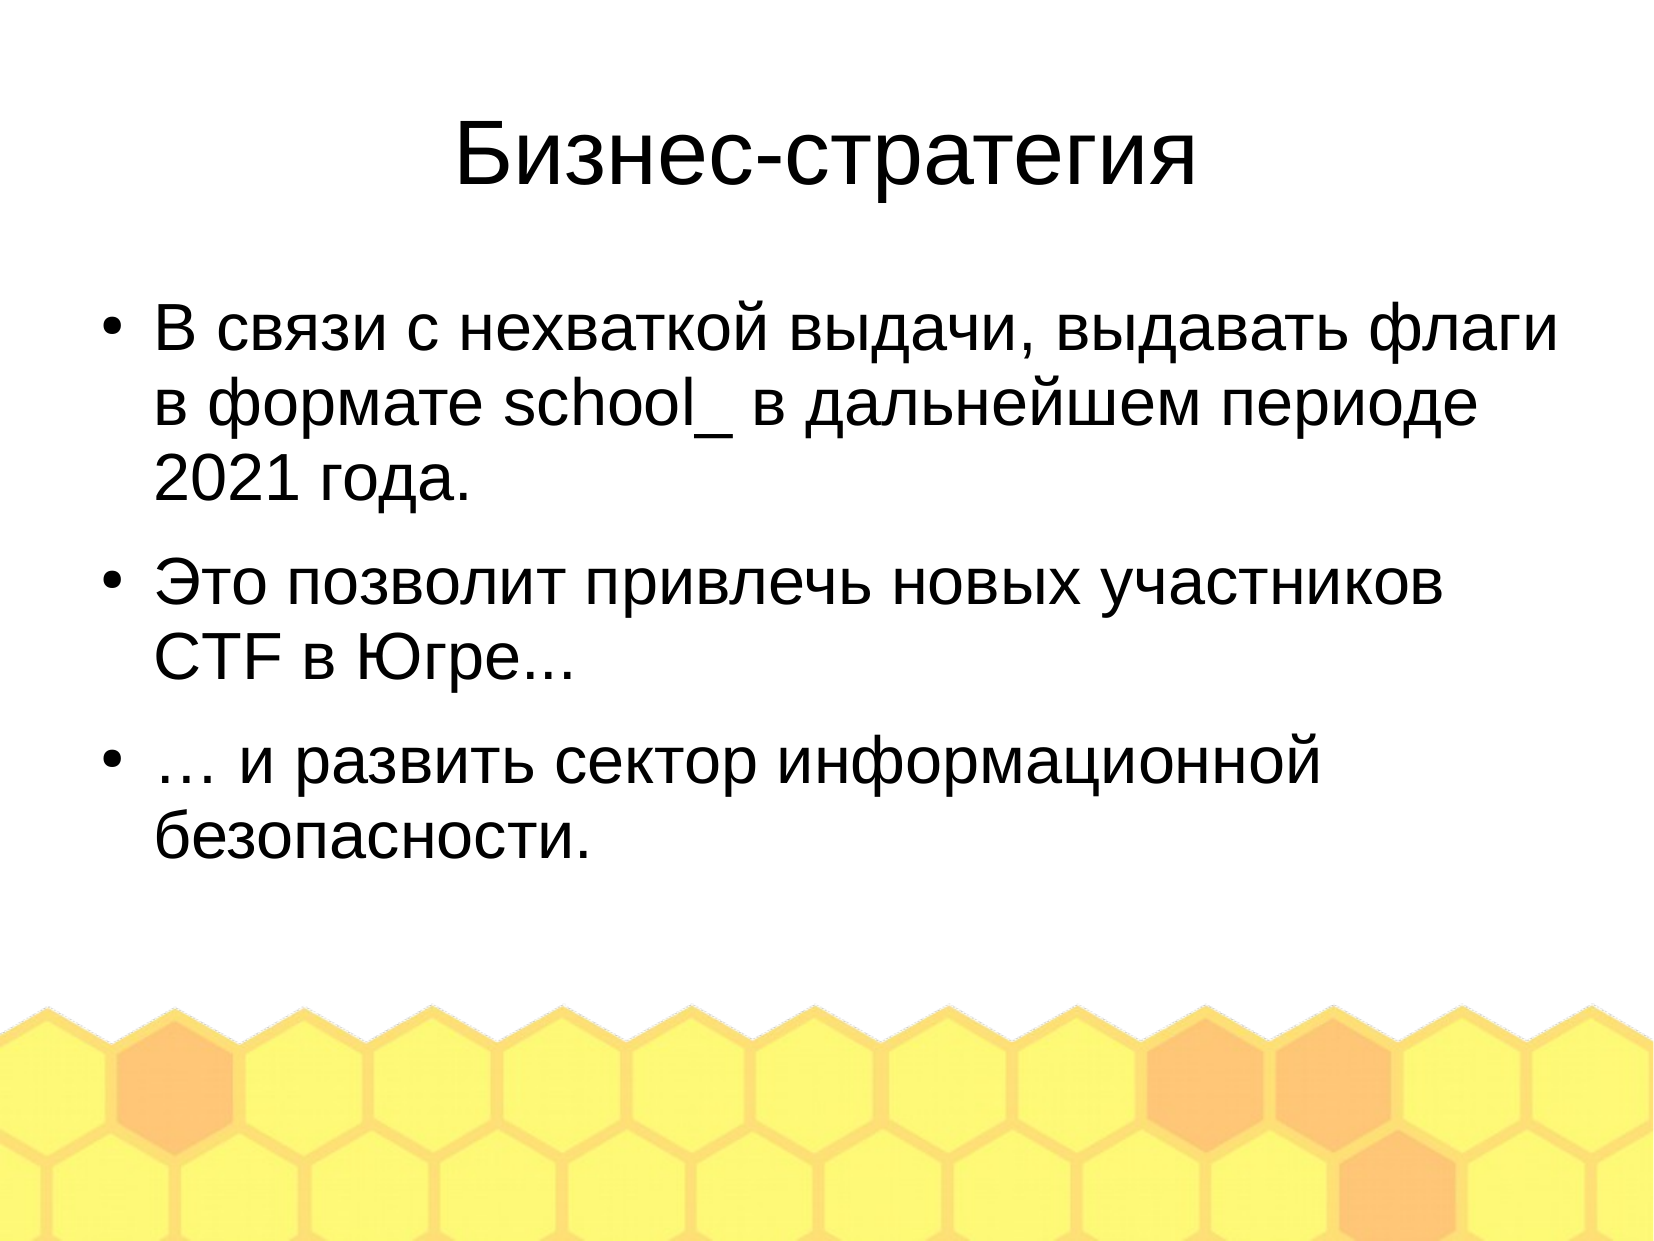

# Бизнес-стратегия
В связи с нехваткой выдачи, выдавать флаги в формате school_ в дальнейшем периоде 2021 года.
Это позволит привлечь новых участников CTF в Югре...
… и развить сектор информационной безопасности.